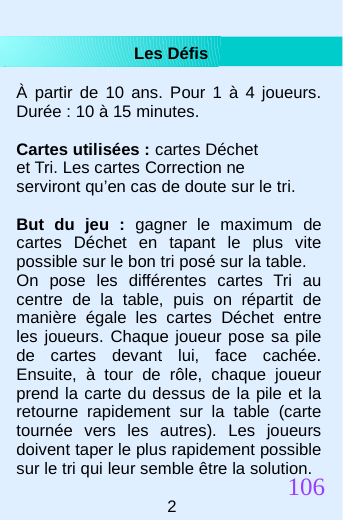

Les Défis
À partir de 10 ans. Pour 1 à 4 joueurs. Durée : 10 à 15 minutes.
Cartes utilisées : cartes Déchet
et Tri. Les cartes Correction ne
serviront qu’en cas de doute sur le tri.
But du jeu : gagner le maximum de cartes Déchet en tapant le plus vite possible sur le bon tri posé sur la table.
On pose les différentes cartes Tri au centre de la table, puis on répartit de manière égale les cartes Déchet entre les joueurs. Chaque joueur pose sa pile de cartes devant lui, face cachée. Ensuite, à tour de rôle, chaque joueur prend la carte du dessus de la pile et la retourne rapidement sur la table (carte tournée vers les autres). Les joueurs doivent taper le plus rapidement possible sur le tri qui leur semble être la solution.
106
2